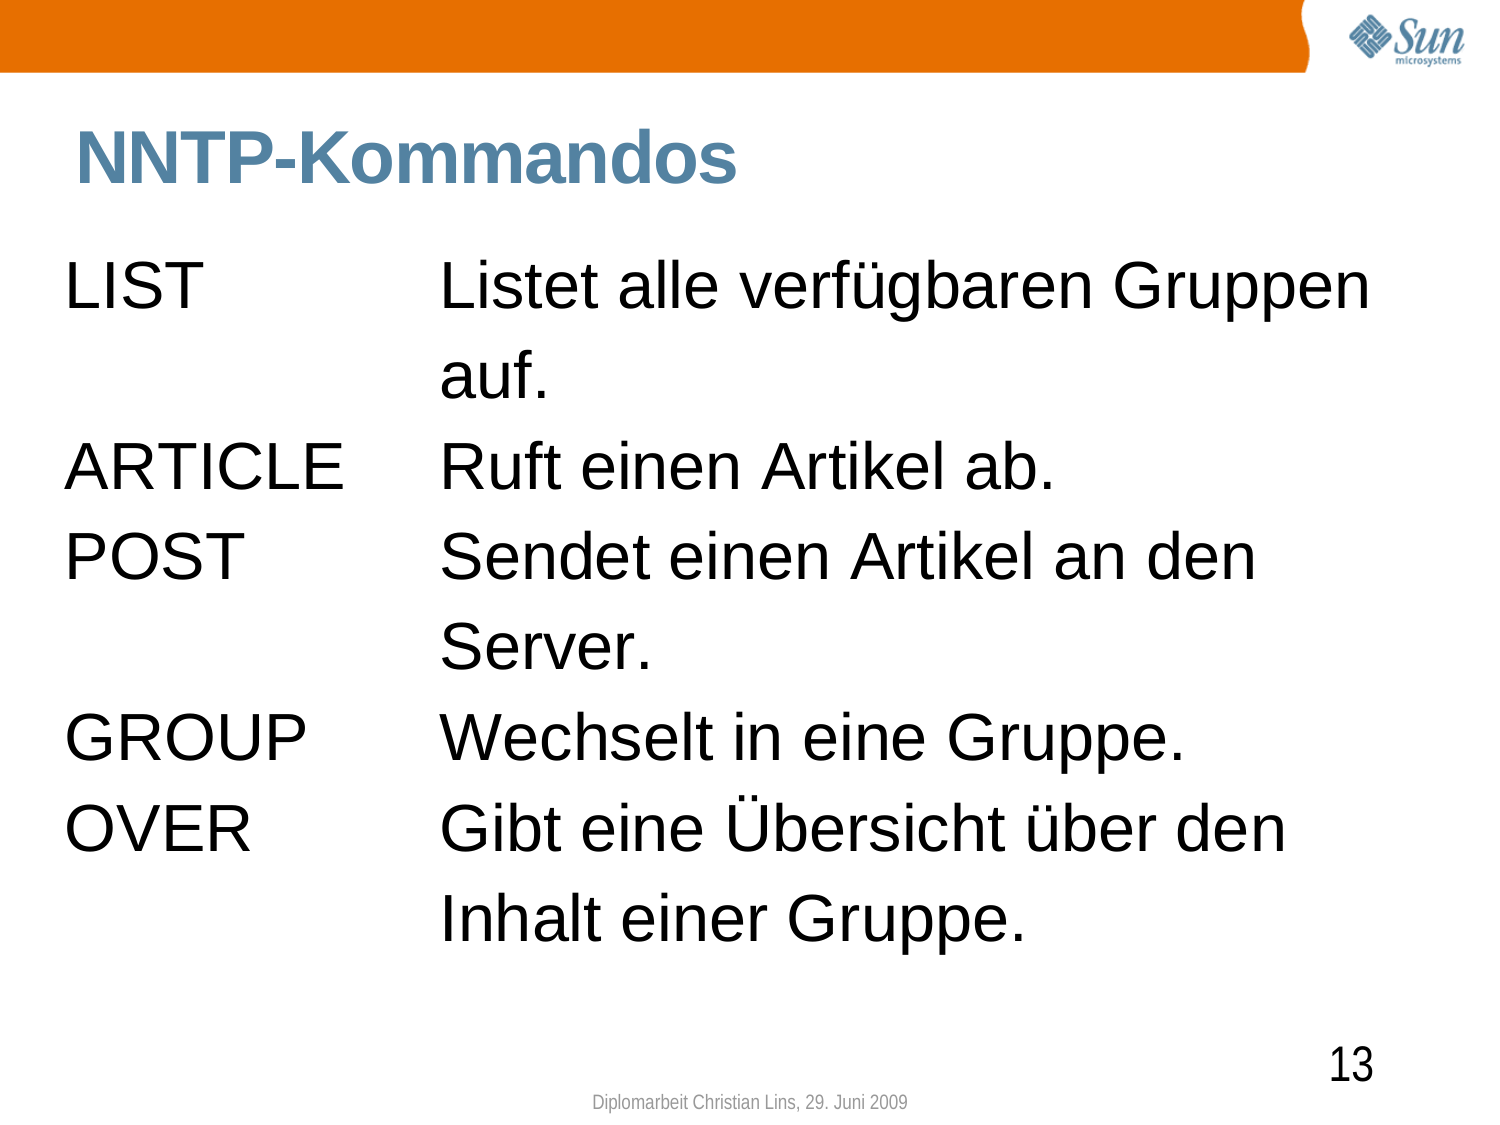

# NNTP-Kommandos
LIST				Listet alle verfügbaren Gruppen
 					auf.
ARTICLE		Ruft einen Artikel ab.
POST			Sendet einen Artikel an den
 					Server.
GROUP		Wechselt in eine Gruppe.
OVER			Gibt eine Übersicht über den
 					Inhalt einer Gruppe.